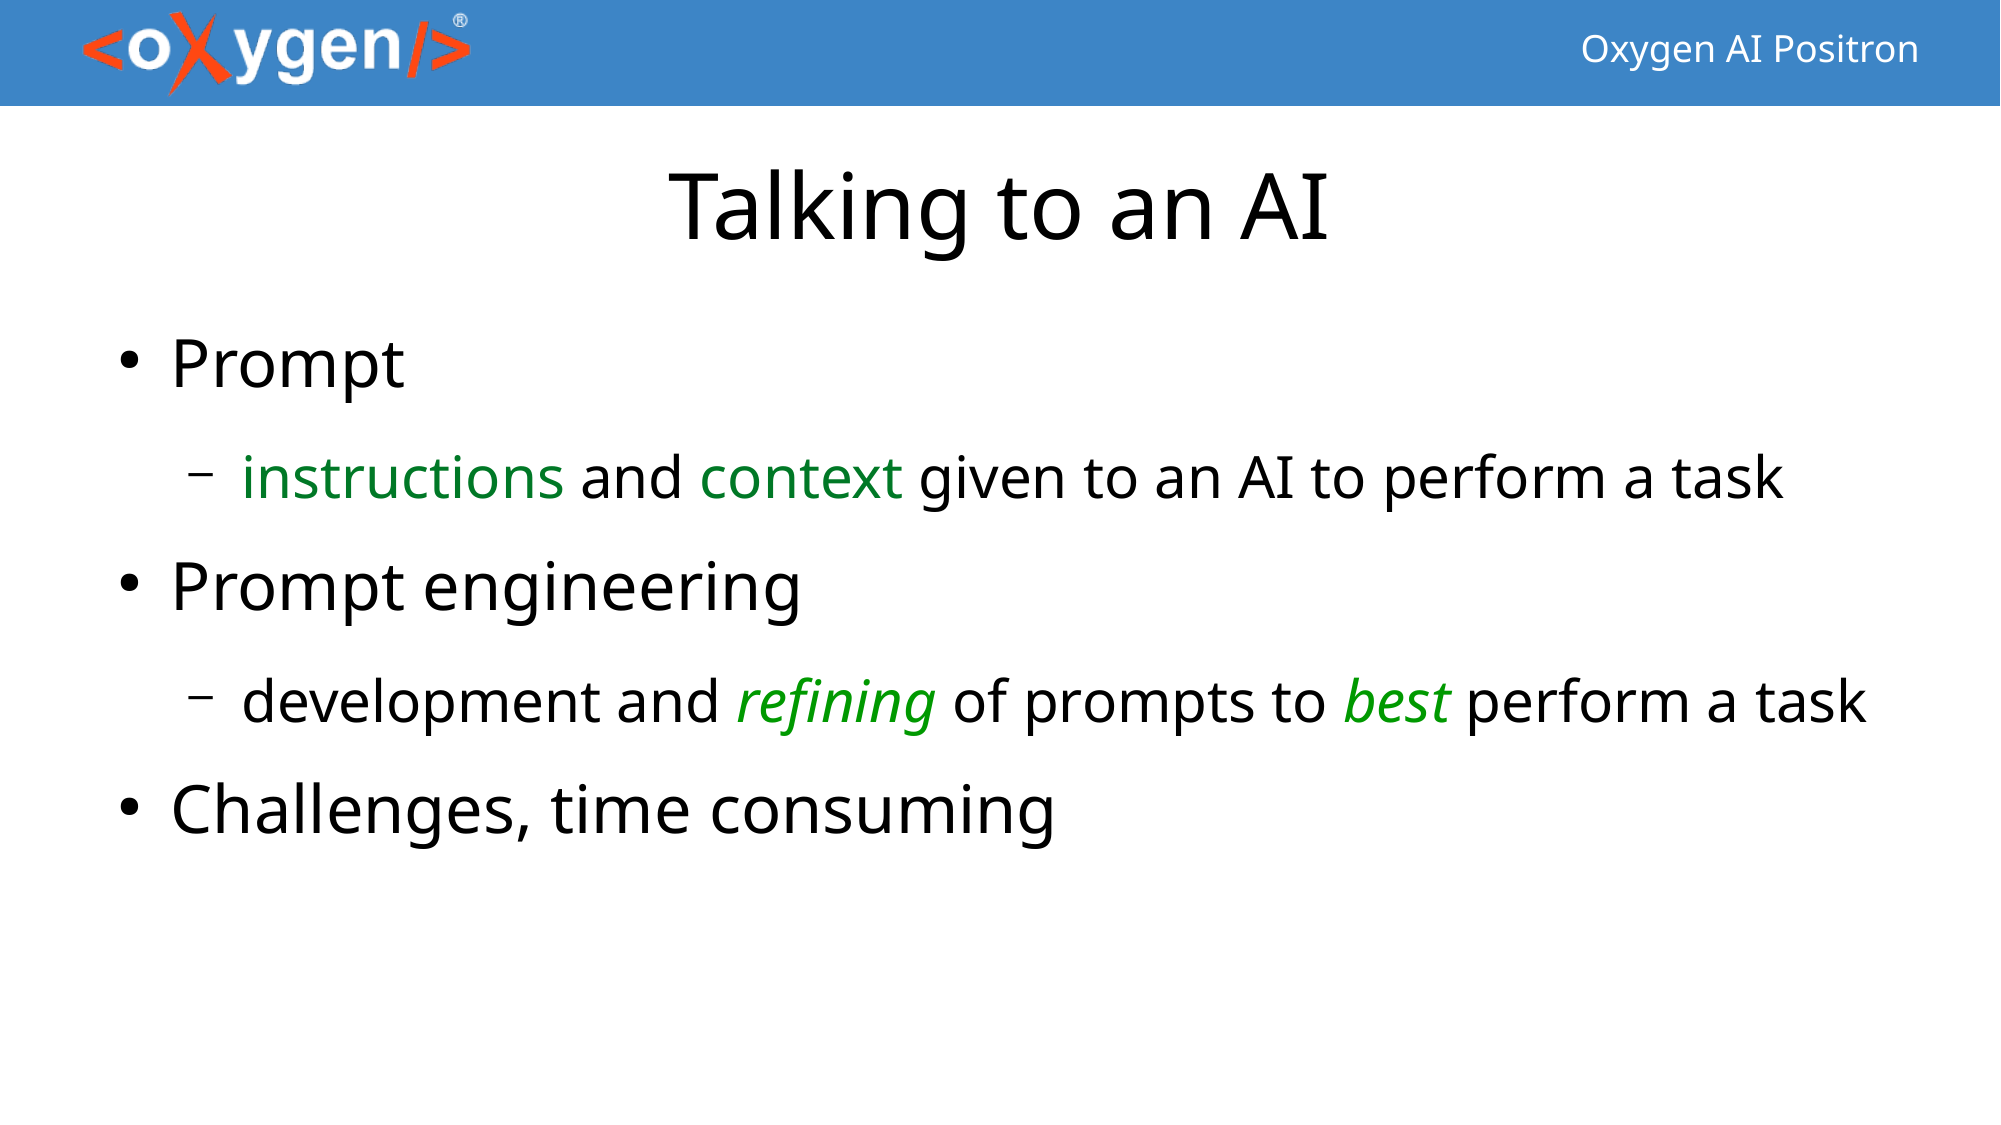

# Talking to an AI
Prompt
instructions and context given to an AI to perform a task
Prompt engineering
development and refining of prompts to best perform a task
Challenges, time consuming